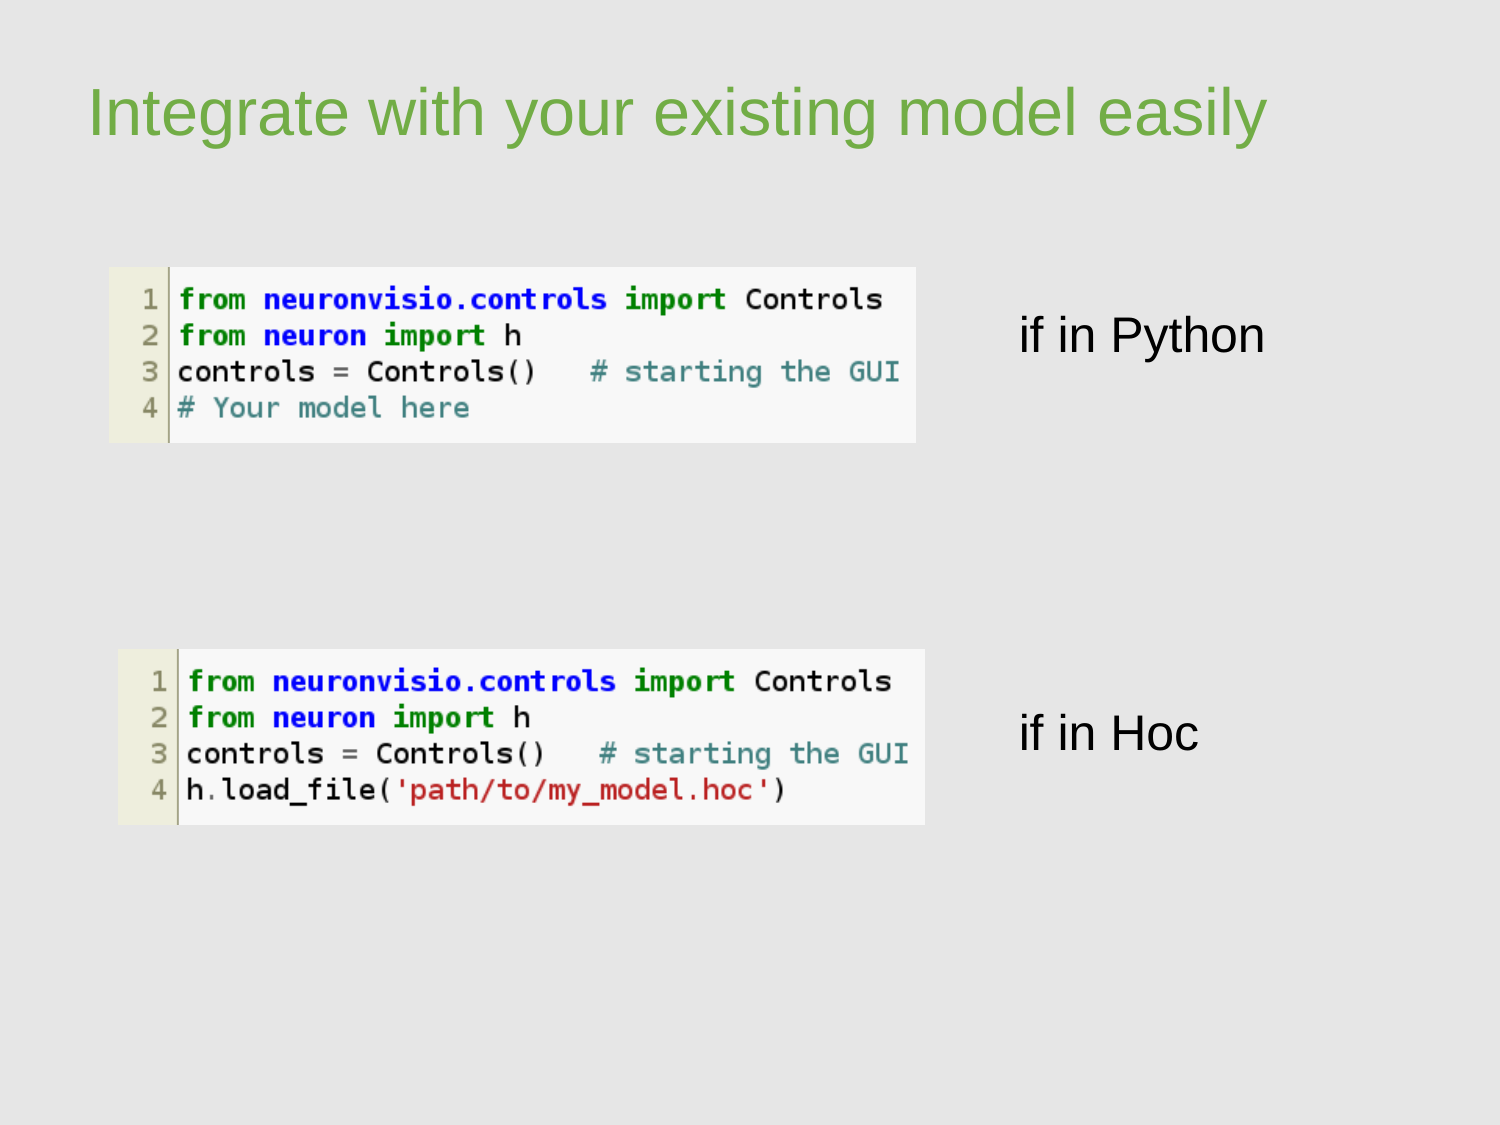

# Integrate with your existing model easily
if in Python
if in Hoc
8